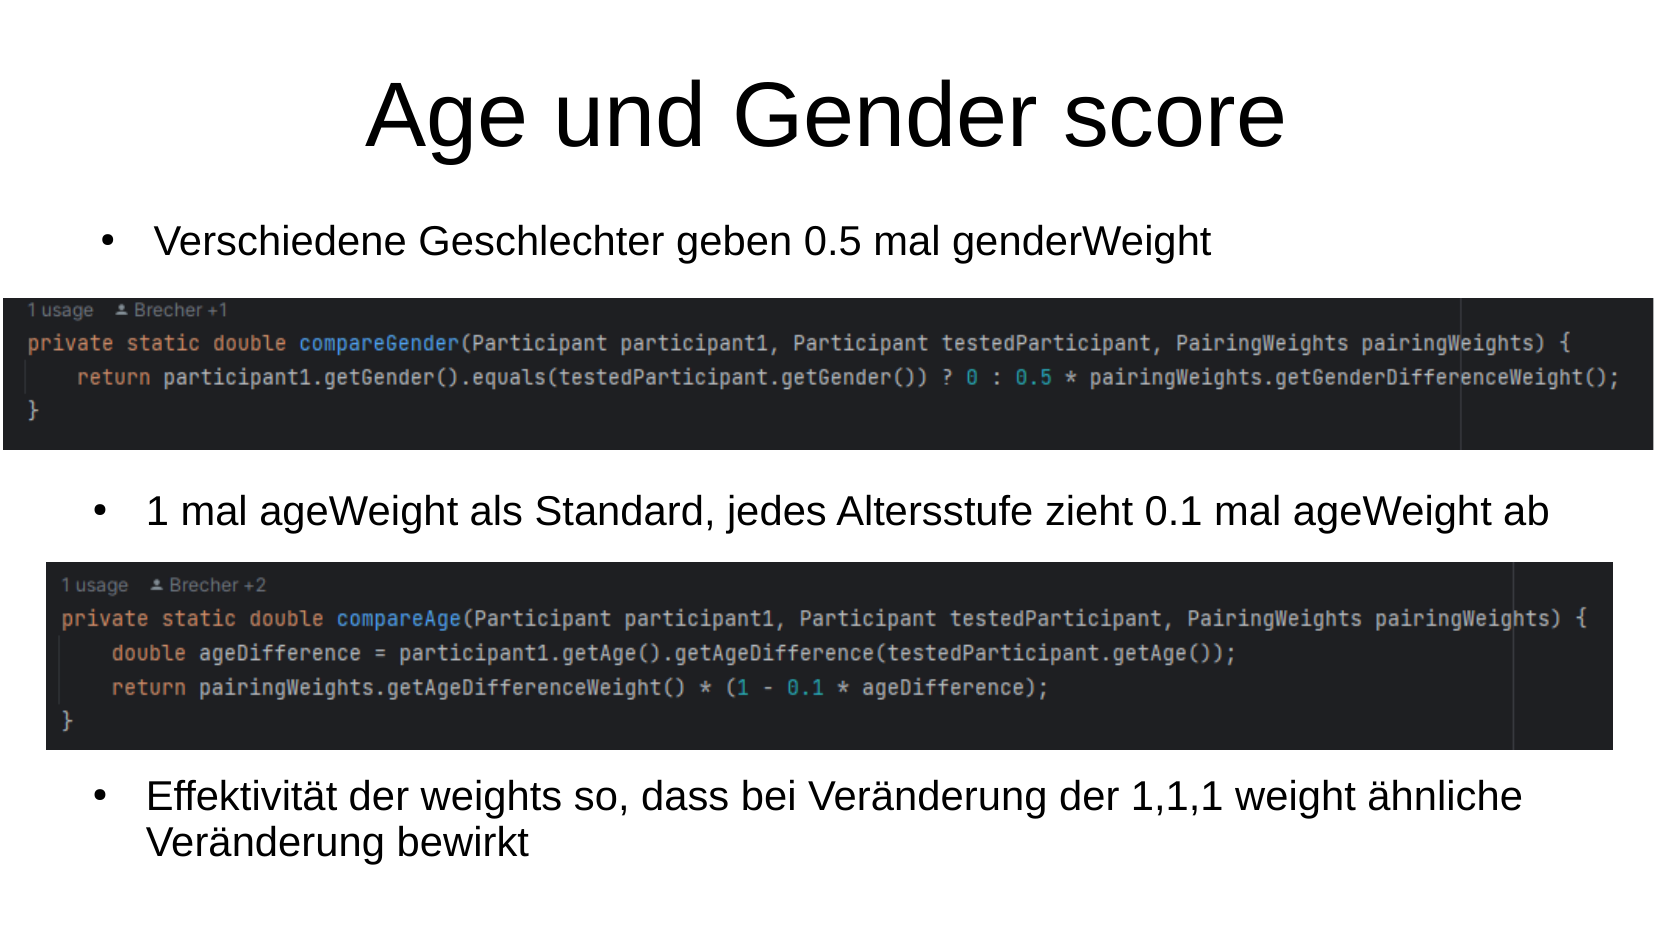

# Age und Gender score
Verschiedene Geschlechter geben 0.5 mal genderWeight
1 mal ageWeight als Standard, jedes Altersstufe zieht 0.1 mal ageWeight ab
Effektivität der weights so, dass bei Veränderung der 1,1,1 weight ähnliche Veränderung bewirkt